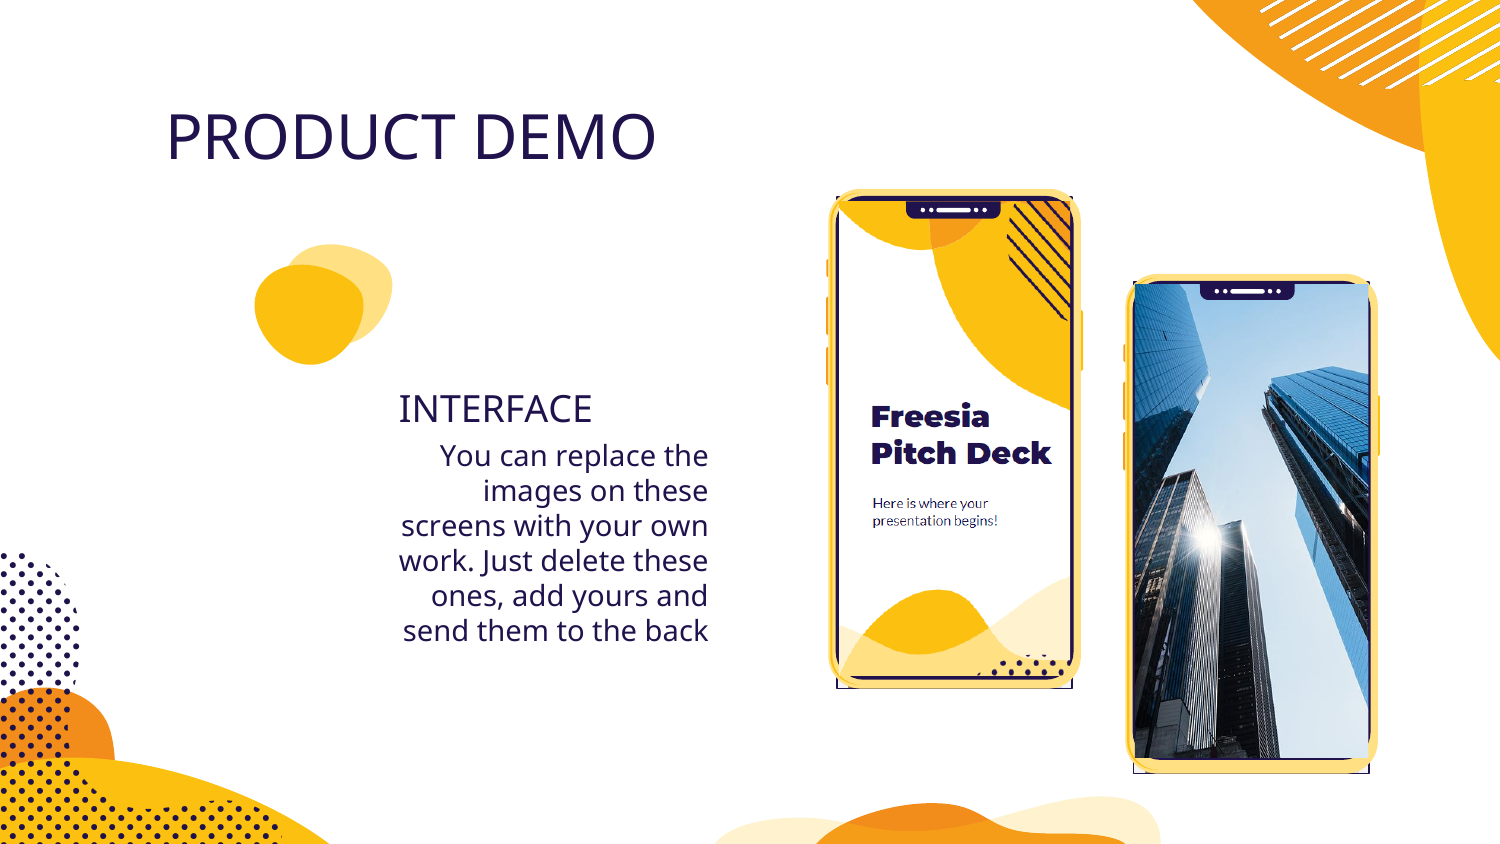

# PRODUCT DEMO
INTERFACE
You can replace the images on these screens with your own work. Just delete these ones, add yours and send them to the back